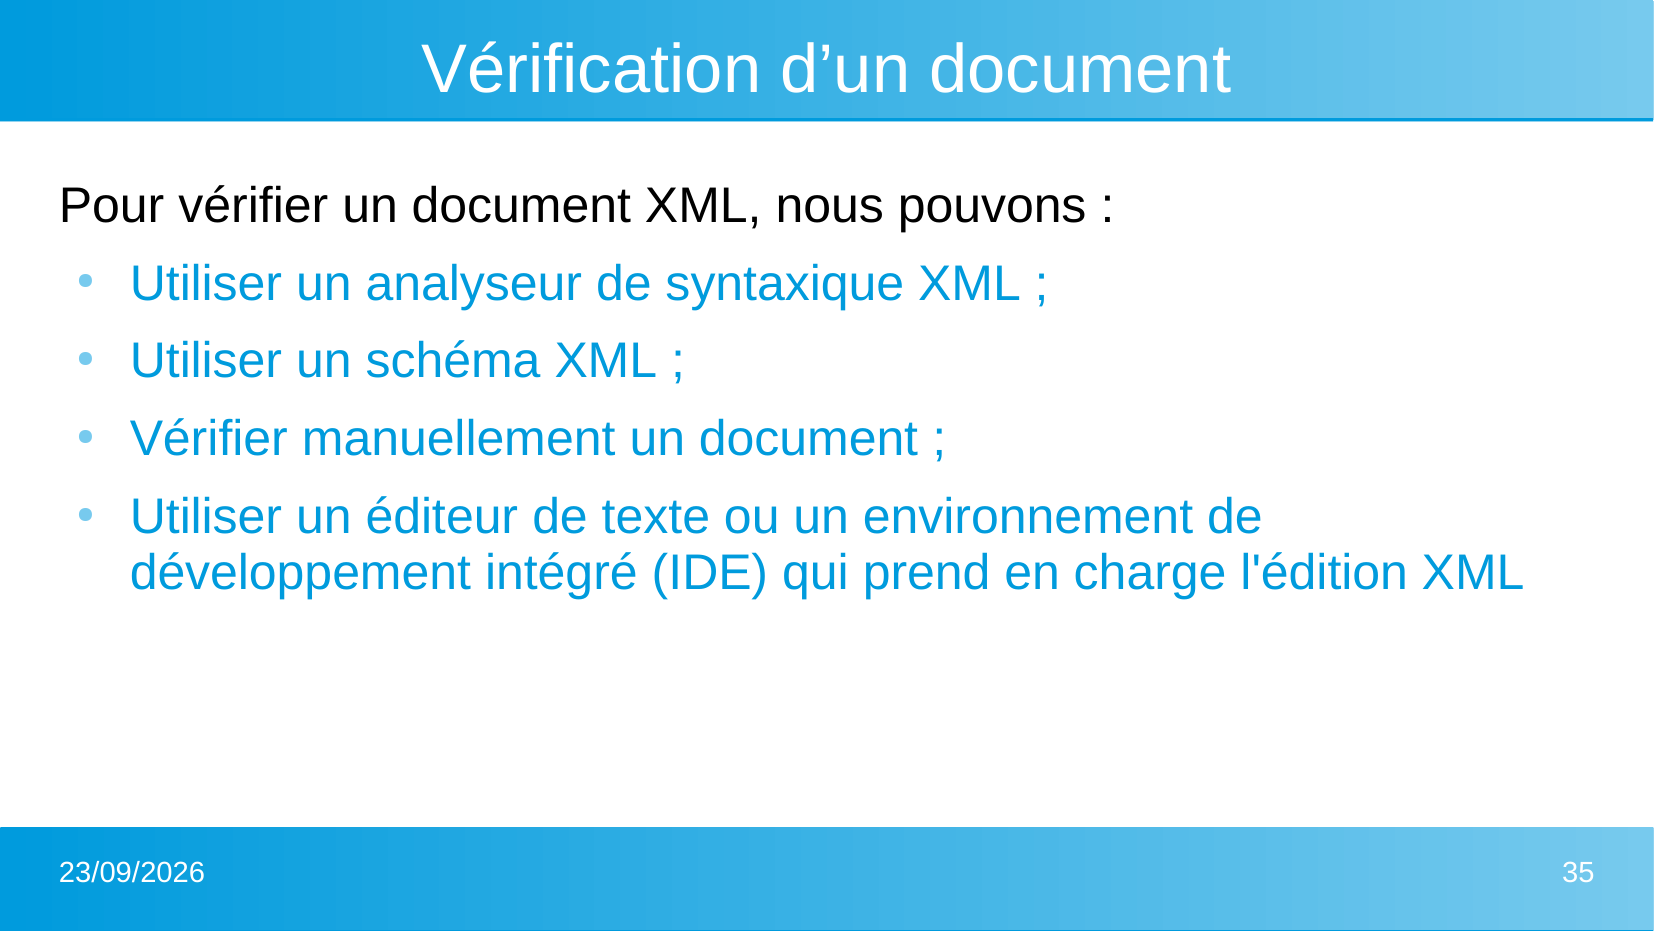

# Vérification d’un document
Pour vérifier un document XML, nous pouvons :
Utiliser un analyseur de syntaxique XML ;
Utiliser un schéma XML ;
Vérifier manuellement un document ;
Utiliser un éditeur de texte ou un environnement de développement intégré (IDE) qui prend en charge l'édition XML
35